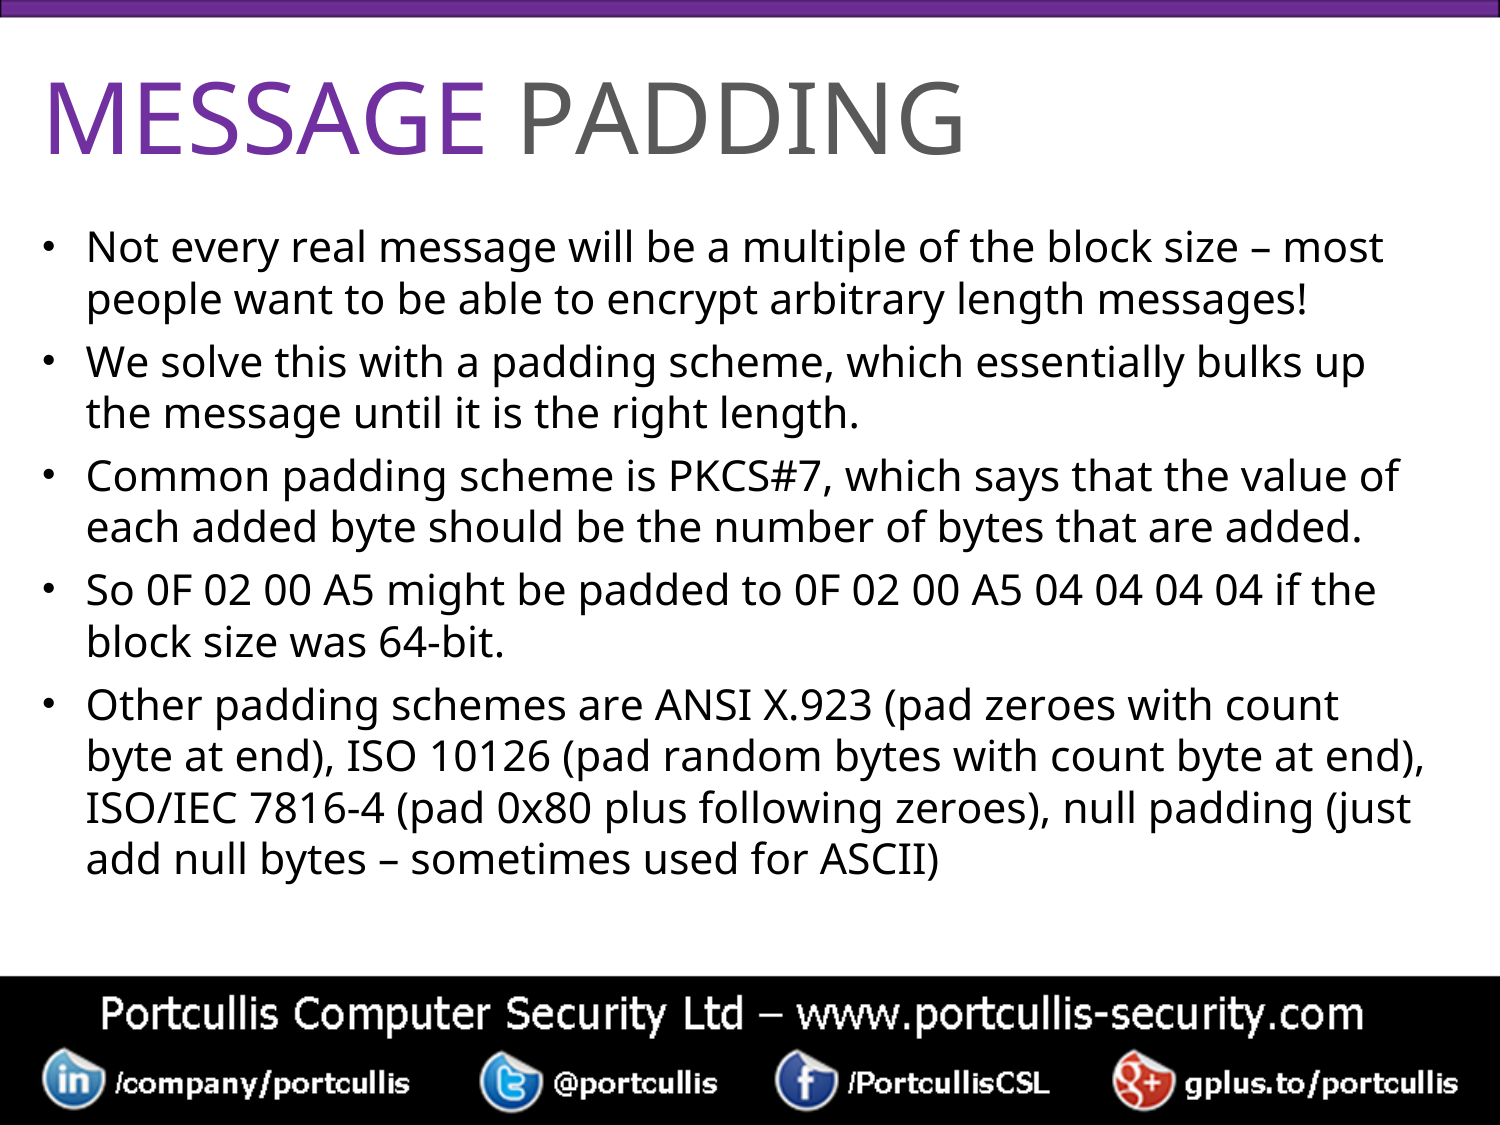

# MESSAGE PADDING
Not every real message will be a multiple of the block size – most people want to be able to encrypt arbitrary length messages!
We solve this with a padding scheme, which essentially bulks up the message until it is the right length.
Common padding scheme is PKCS#7, which says that the value of each added byte should be the number of bytes that are added.
So 0F 02 00 A5 might be padded to 0F 02 00 A5 04 04 04 04 if the block size was 64-bit.
Other padding schemes are ANSI X.923 (pad zeroes with count byte at end), ISO 10126 (pad random bytes with count byte at end), ISO/IEC 7816-4 (pad 0x80 plus following zeroes), null padding (just add null bytes – sometimes used for ASCII)